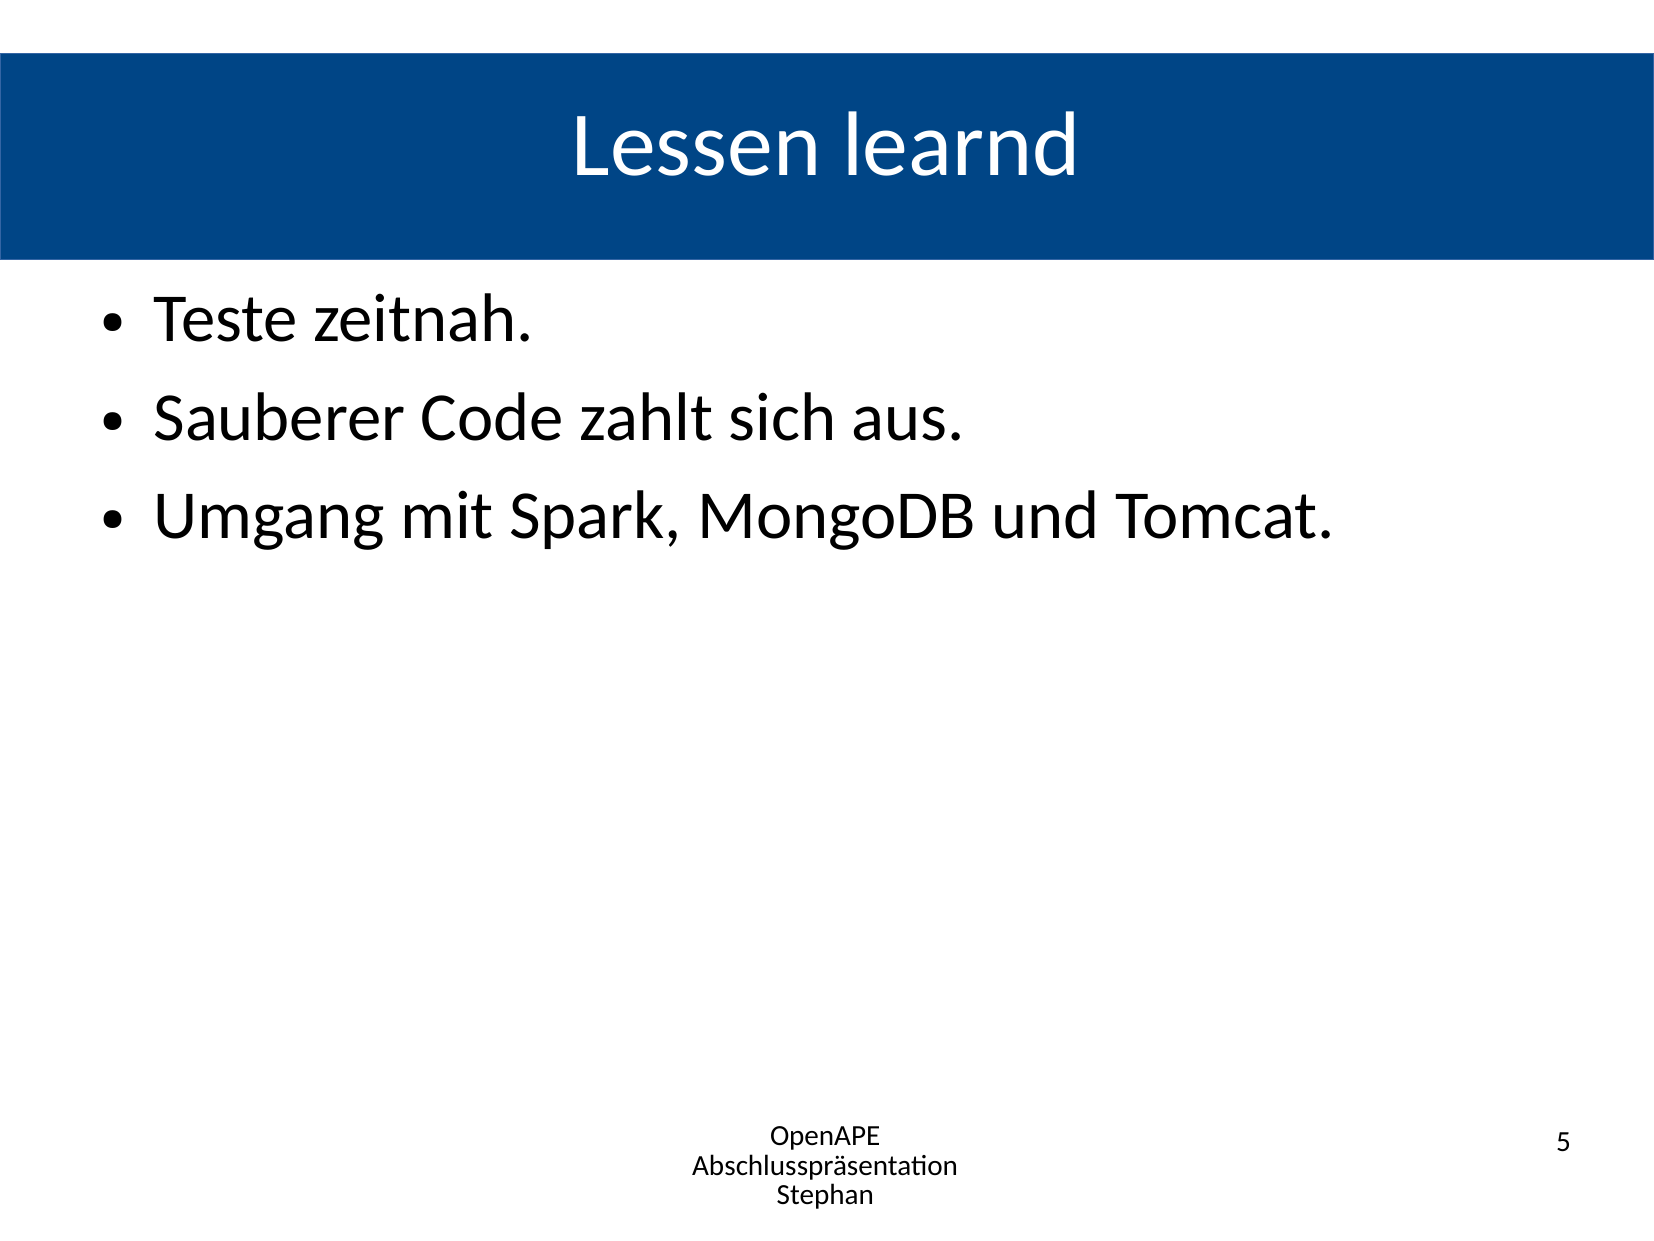

# Lessen learnd
Teste zeitnah.
Sauberer Code zahlt sich aus.
Umgang mit Spark, MongoDB und Tomcat.
5